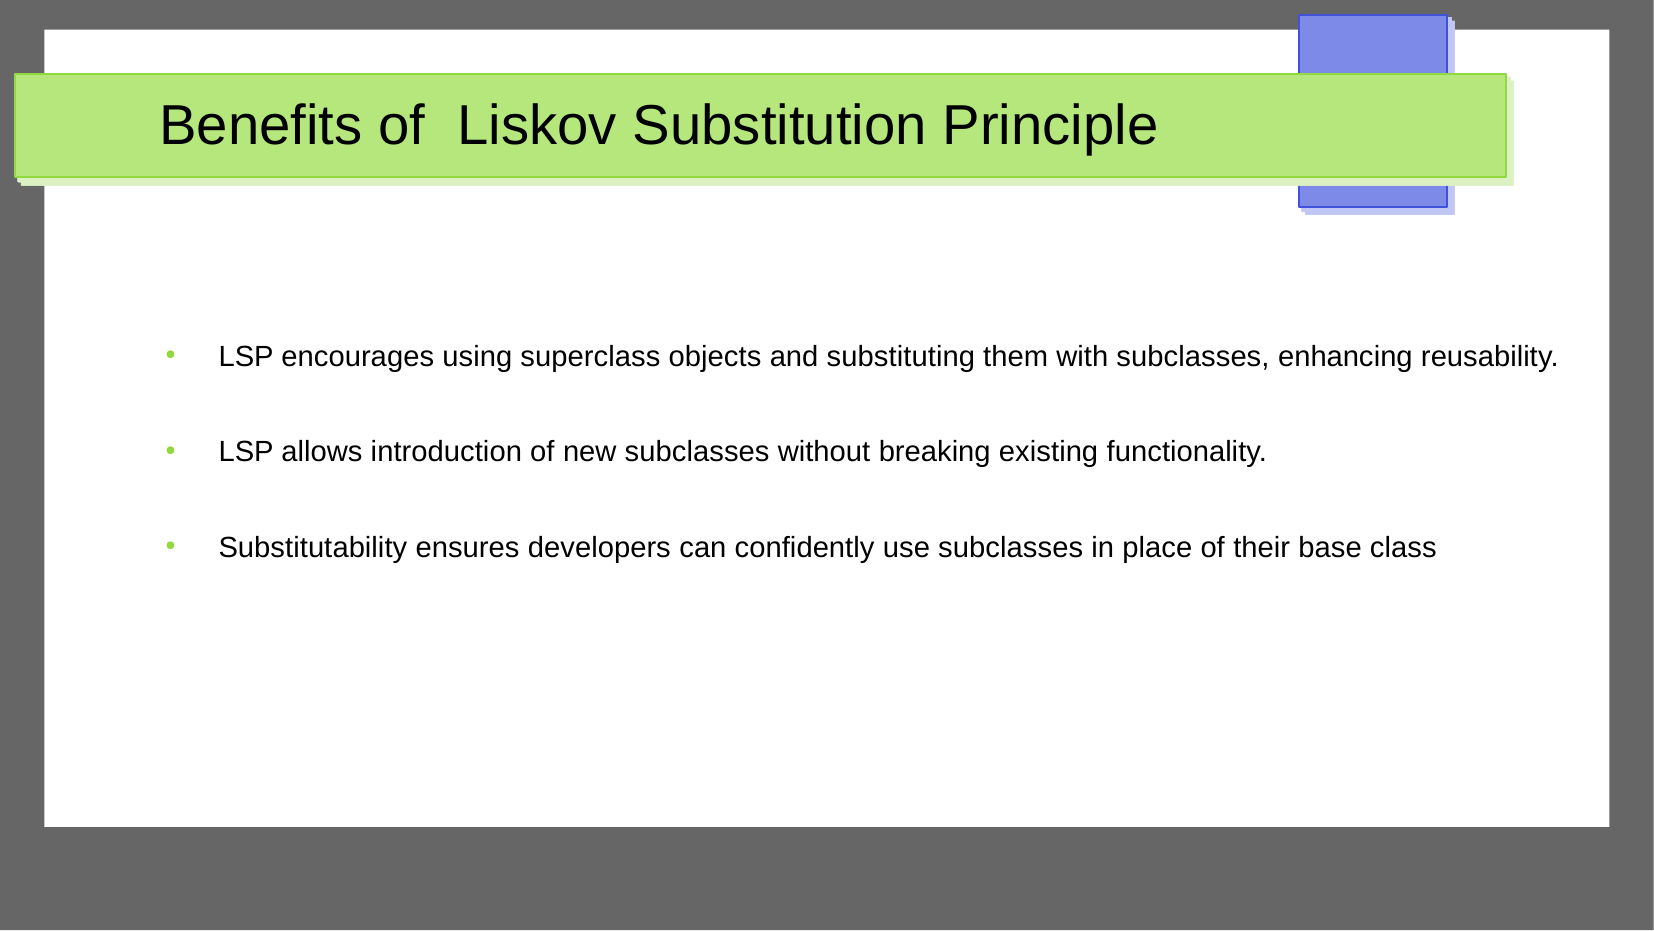

# Benefits of Liskov Substitution Principle
LSP encourages using superclass objects and substituting them with subclasses, enhancing reusability.
LSP allows introduction of new subclasses without breaking existing functionality.
Substitutability ensures developers can confidently use subclasses in place of their base class